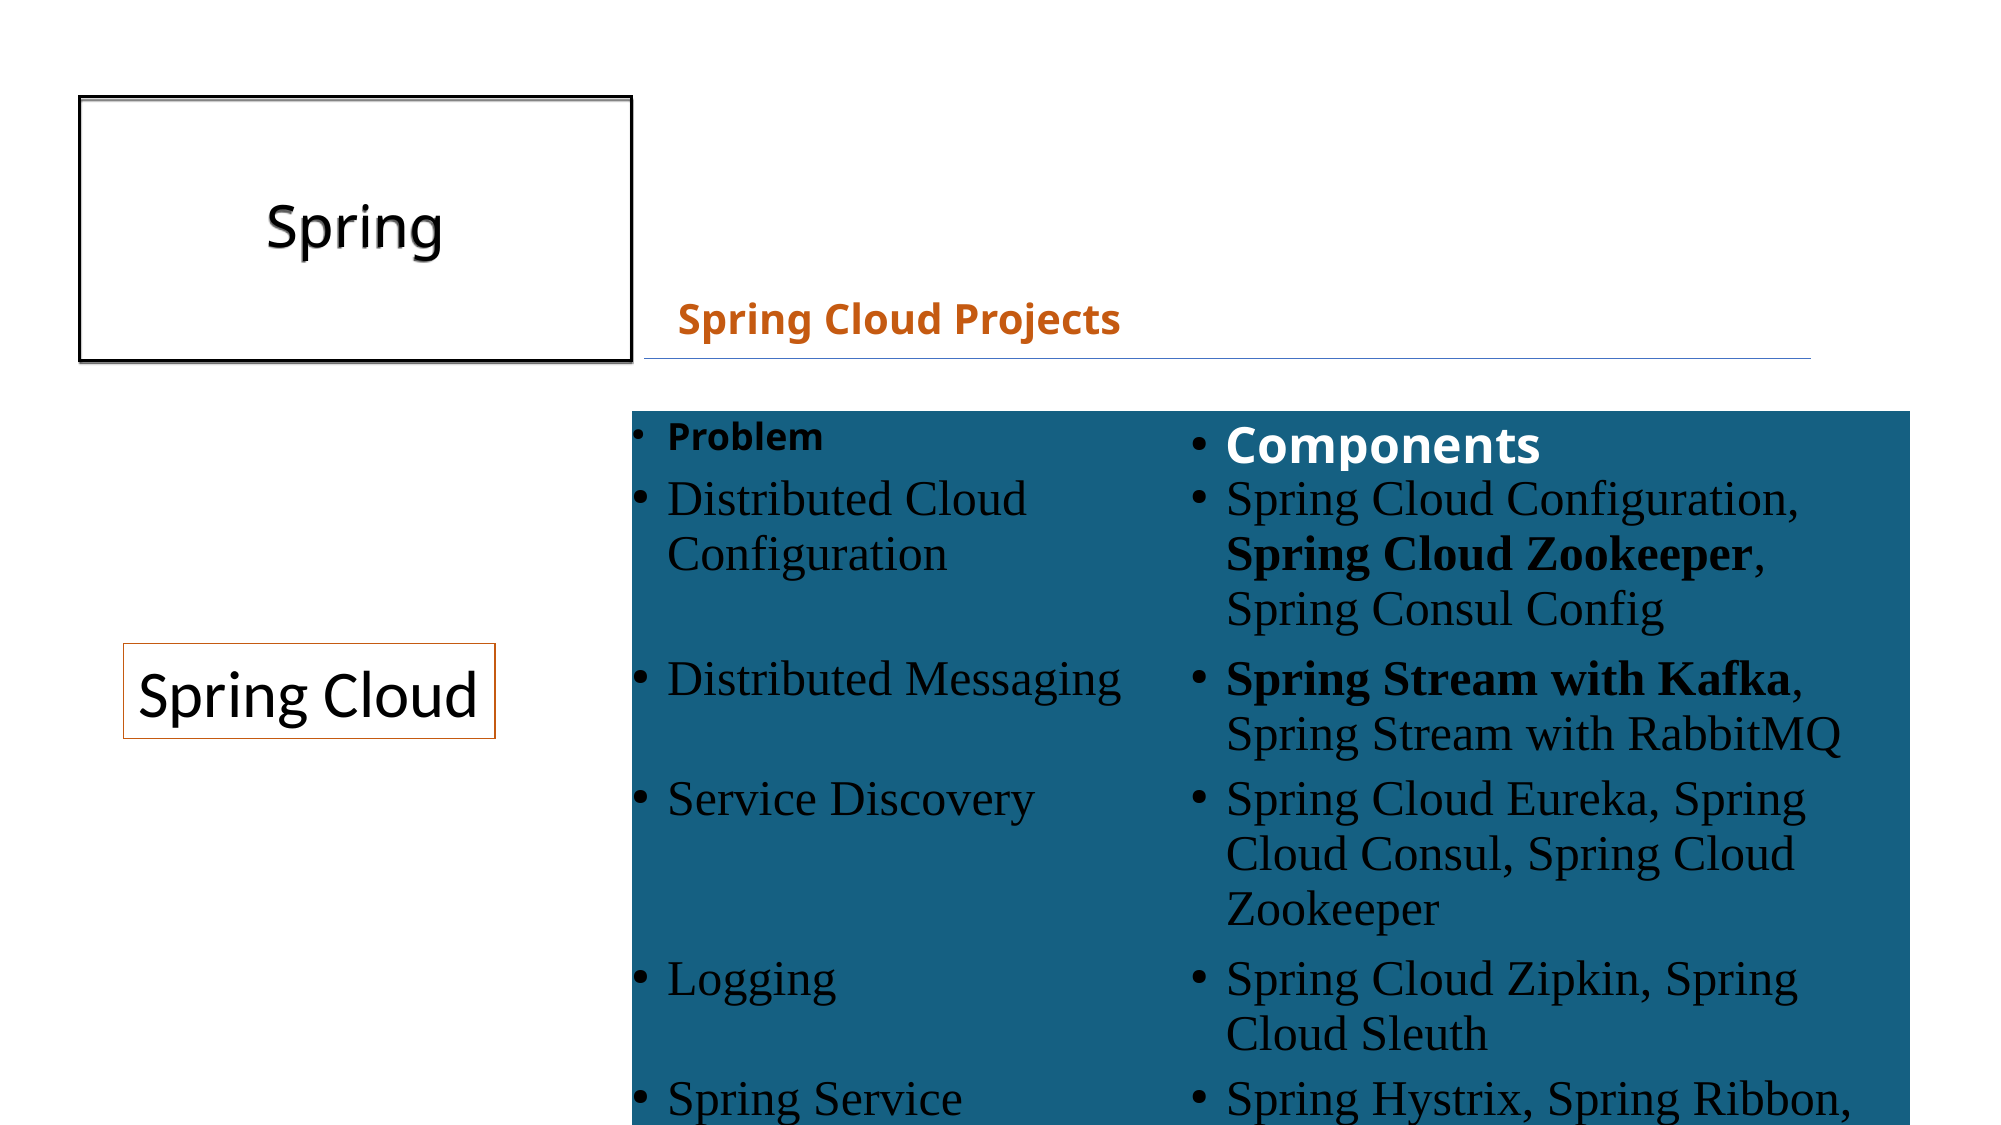

# Spring
Spring Cloud Projects
| Problem | Components |
| --- | --- |
| Distributed Cloud Configuration | Spring Cloud Configuration, Spring Cloud Zookeeper, Spring Consul Config |
| Distributed Messaging | Spring Stream with Kafka, Spring Stream with RabbitMQ |
| Service Discovery | Spring Cloud Eureka, Spring Cloud Consul, Spring Cloud Zookeeper |
| Logging | Spring Cloud Zipkin, Spring Cloud Sleuth |
| Spring Service Communication | Spring Hystrix, Spring Ribbon, Spring Feign, Spring Zuul |
Spring Cloud